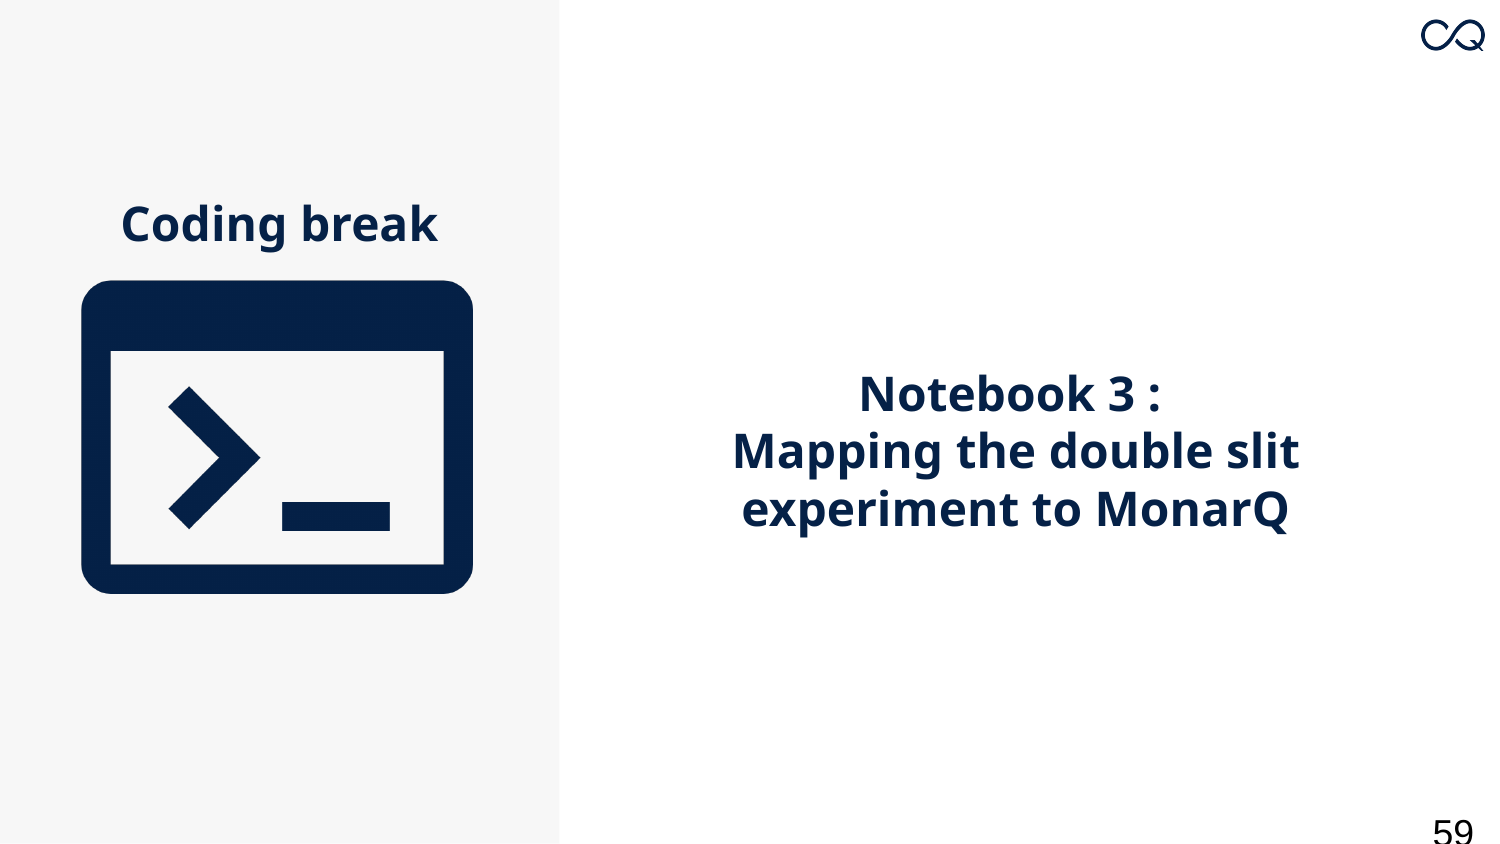

Coding break
# Notebook 3 : Mapping the double slit experiment to MonarQ